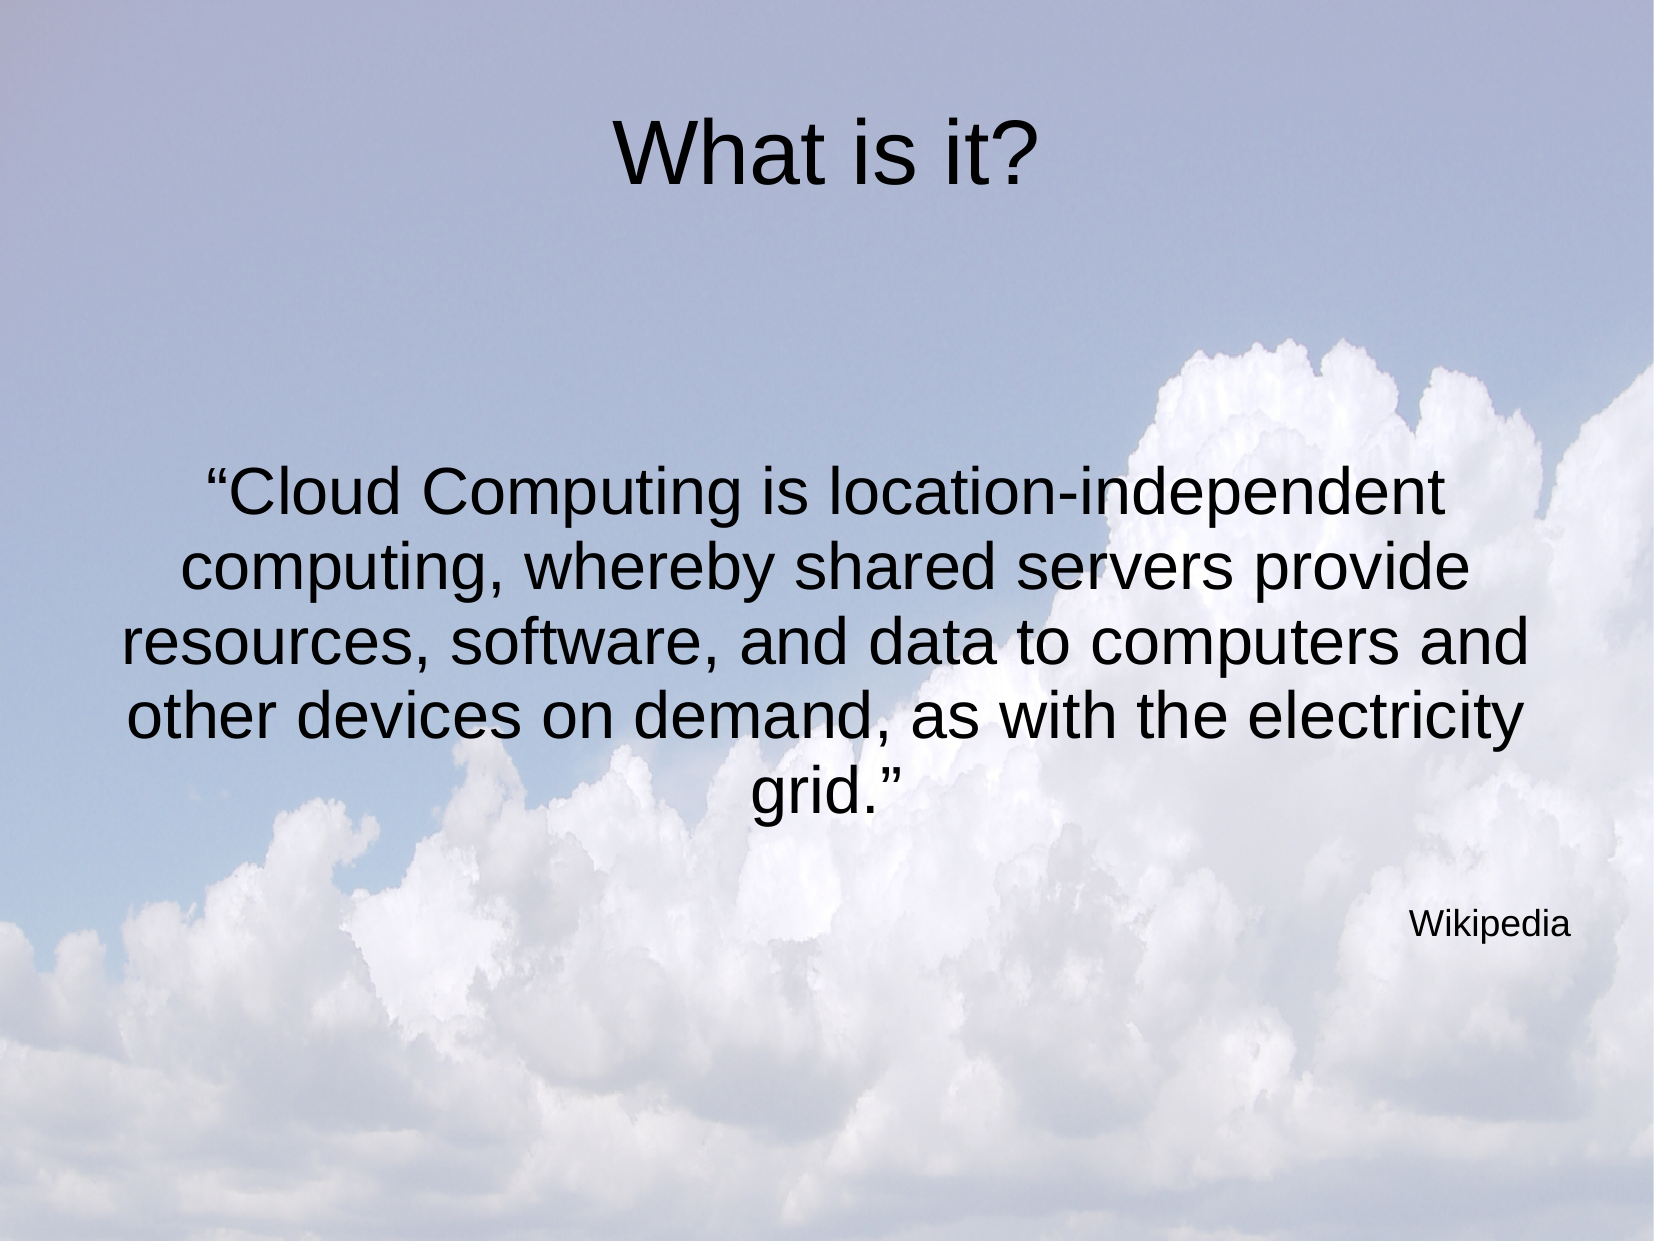

What is it?
# “Cloud Computing is location-independent computing, whereby shared servers provide resources, software, and data to computers and other devices on demand, as with the electricity grid.”
Wikipedia